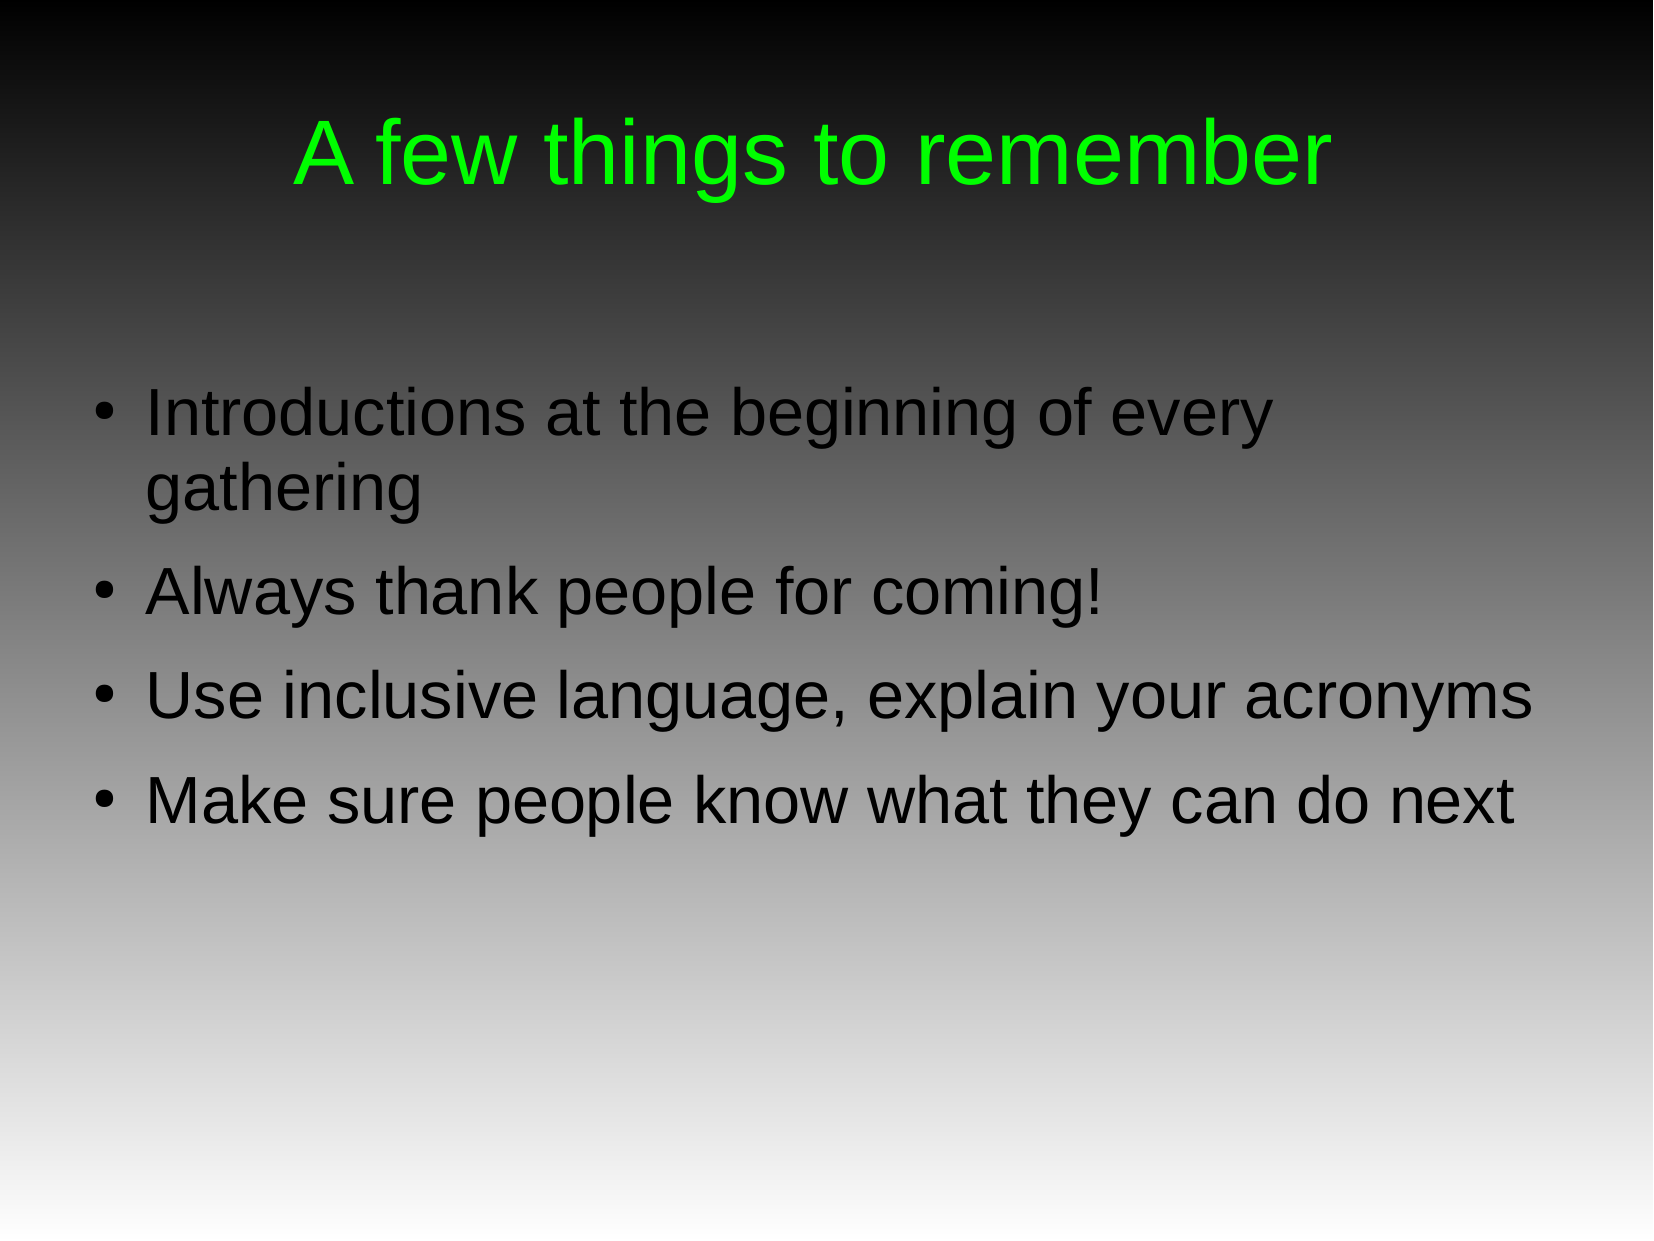

# A few things to remember
Introductions at the beginning of every gathering
Always thank people for coming!
Use inclusive language, explain your acronyms
Make sure people know what they can do next